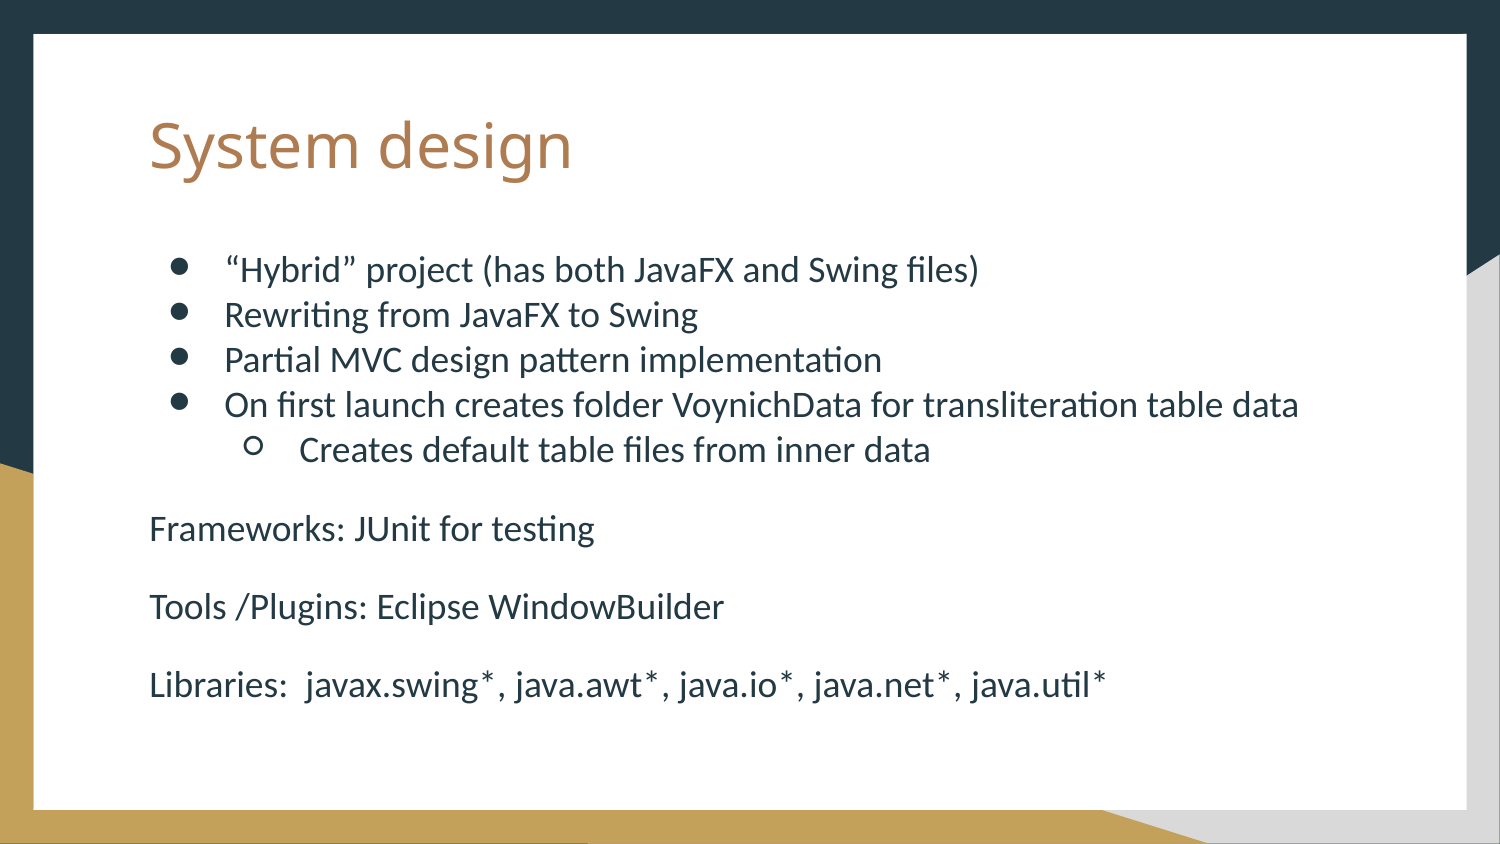

# System design
“Hybrid” project (has both JavaFX and Swing files)
Rewriting from JavaFX to Swing
Partial MVC design pattern implementation
On first launch creates folder VoynichData for transliteration table data
Creates default table files from inner data
Frameworks: JUnit for testing
Tools /Plugins: Eclipse WindowBuilder
Libraries: javax.swing*, java.awt*, java.io*, java.net*, java.util*